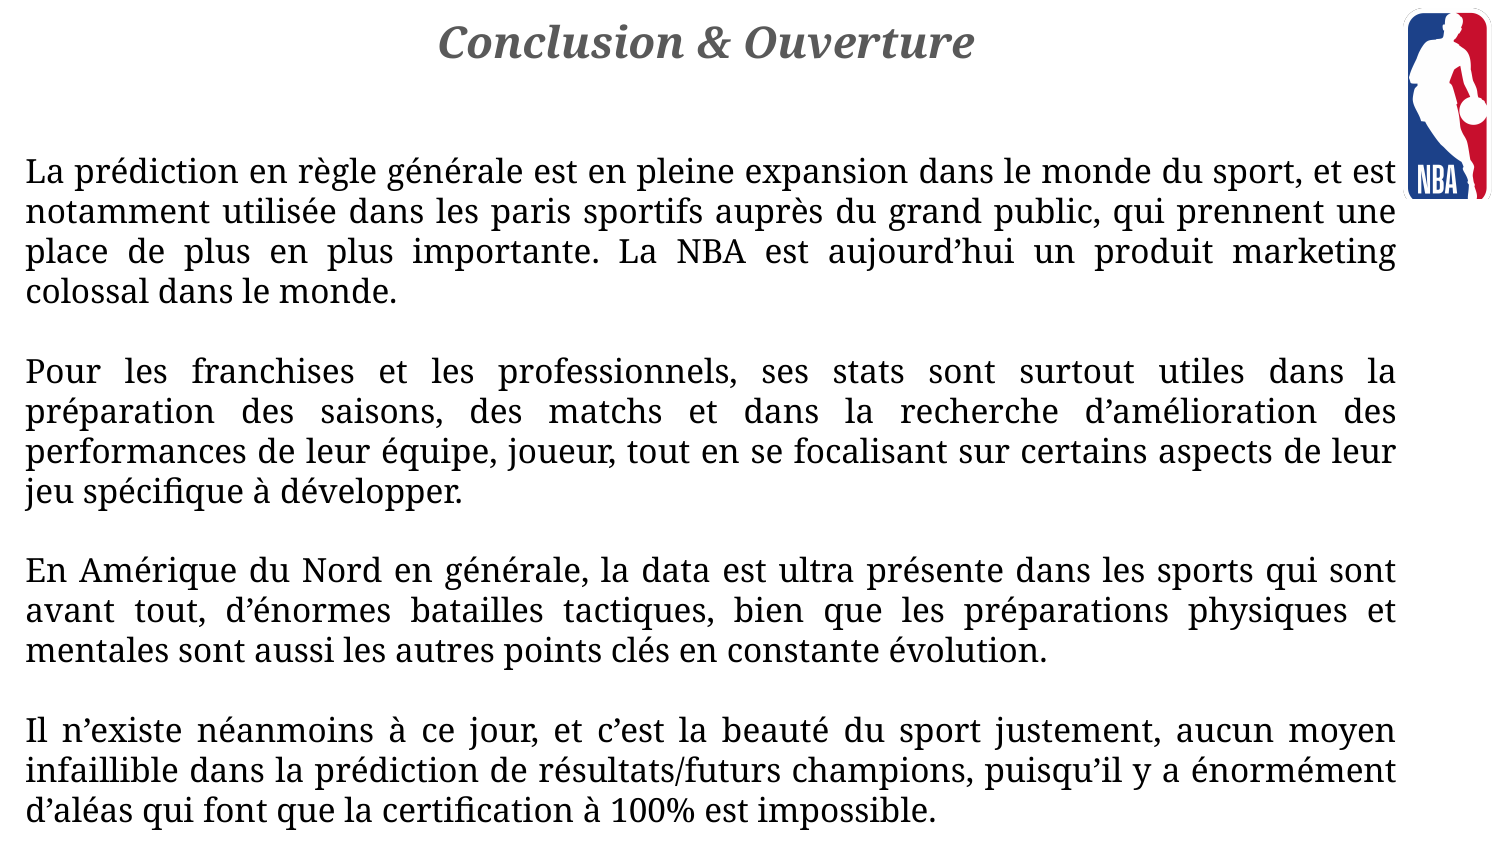

Conclusion & Ouverture
La prédiction en règle générale est en pleine expansion dans le monde du sport, et est notamment utilisée dans les paris sportifs auprès du grand public, qui prennent une place de plus en plus importante. La NBA est aujourd’hui un produit marketing colossal dans le monde.
Pour les franchises et les professionnels, ses stats sont surtout utiles dans la préparation des saisons, des matchs et dans la recherche d’amélioration des performances de leur équipe, joueur, tout en se focalisant sur certains aspects de leur jeu spécifique à développer.
En Amérique du Nord en générale, la data est ultra présente dans les sports qui sont avant tout, d’énormes batailles tactiques, bien que les préparations physiques et mentales sont aussi les autres points clés en constante évolution.
Il n’existe néanmoins à ce jour, et c’est la beauté du sport justement, aucun moyen infaillible dans la prédiction de résultats/futurs champions, puisqu’il y a énormément d’aléas qui font que la certification à 100% est impossible.